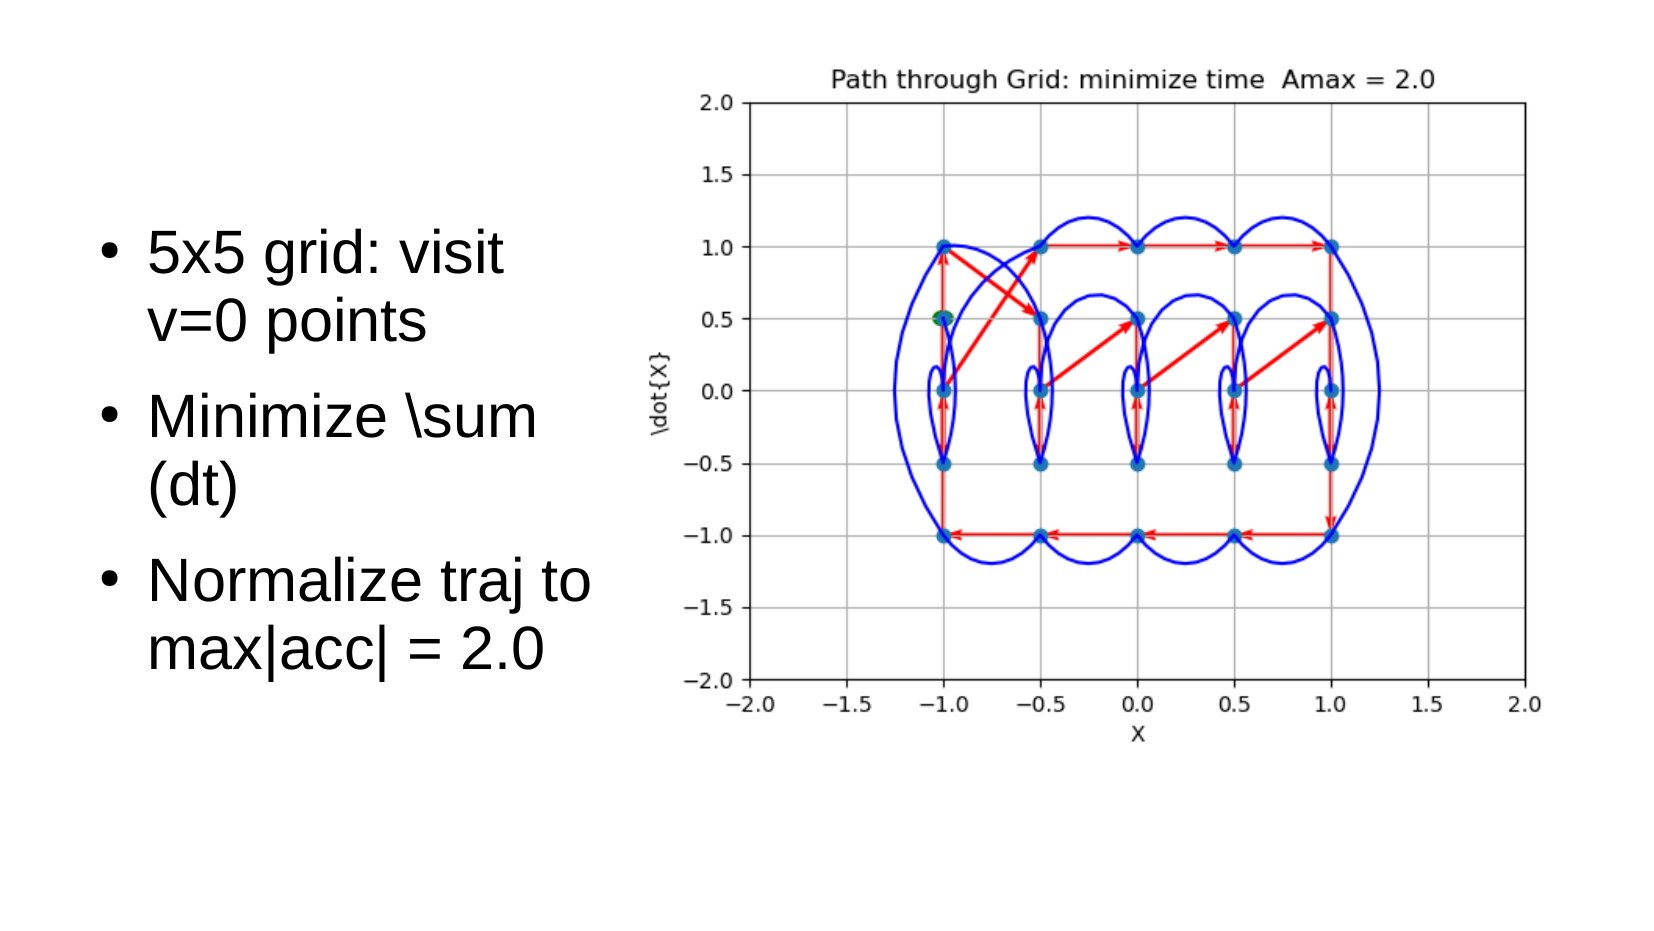

#
5x5 grid: visit v=0 points
Minimize \sum (dt)
Normalize traj to max|acc| = 2.0